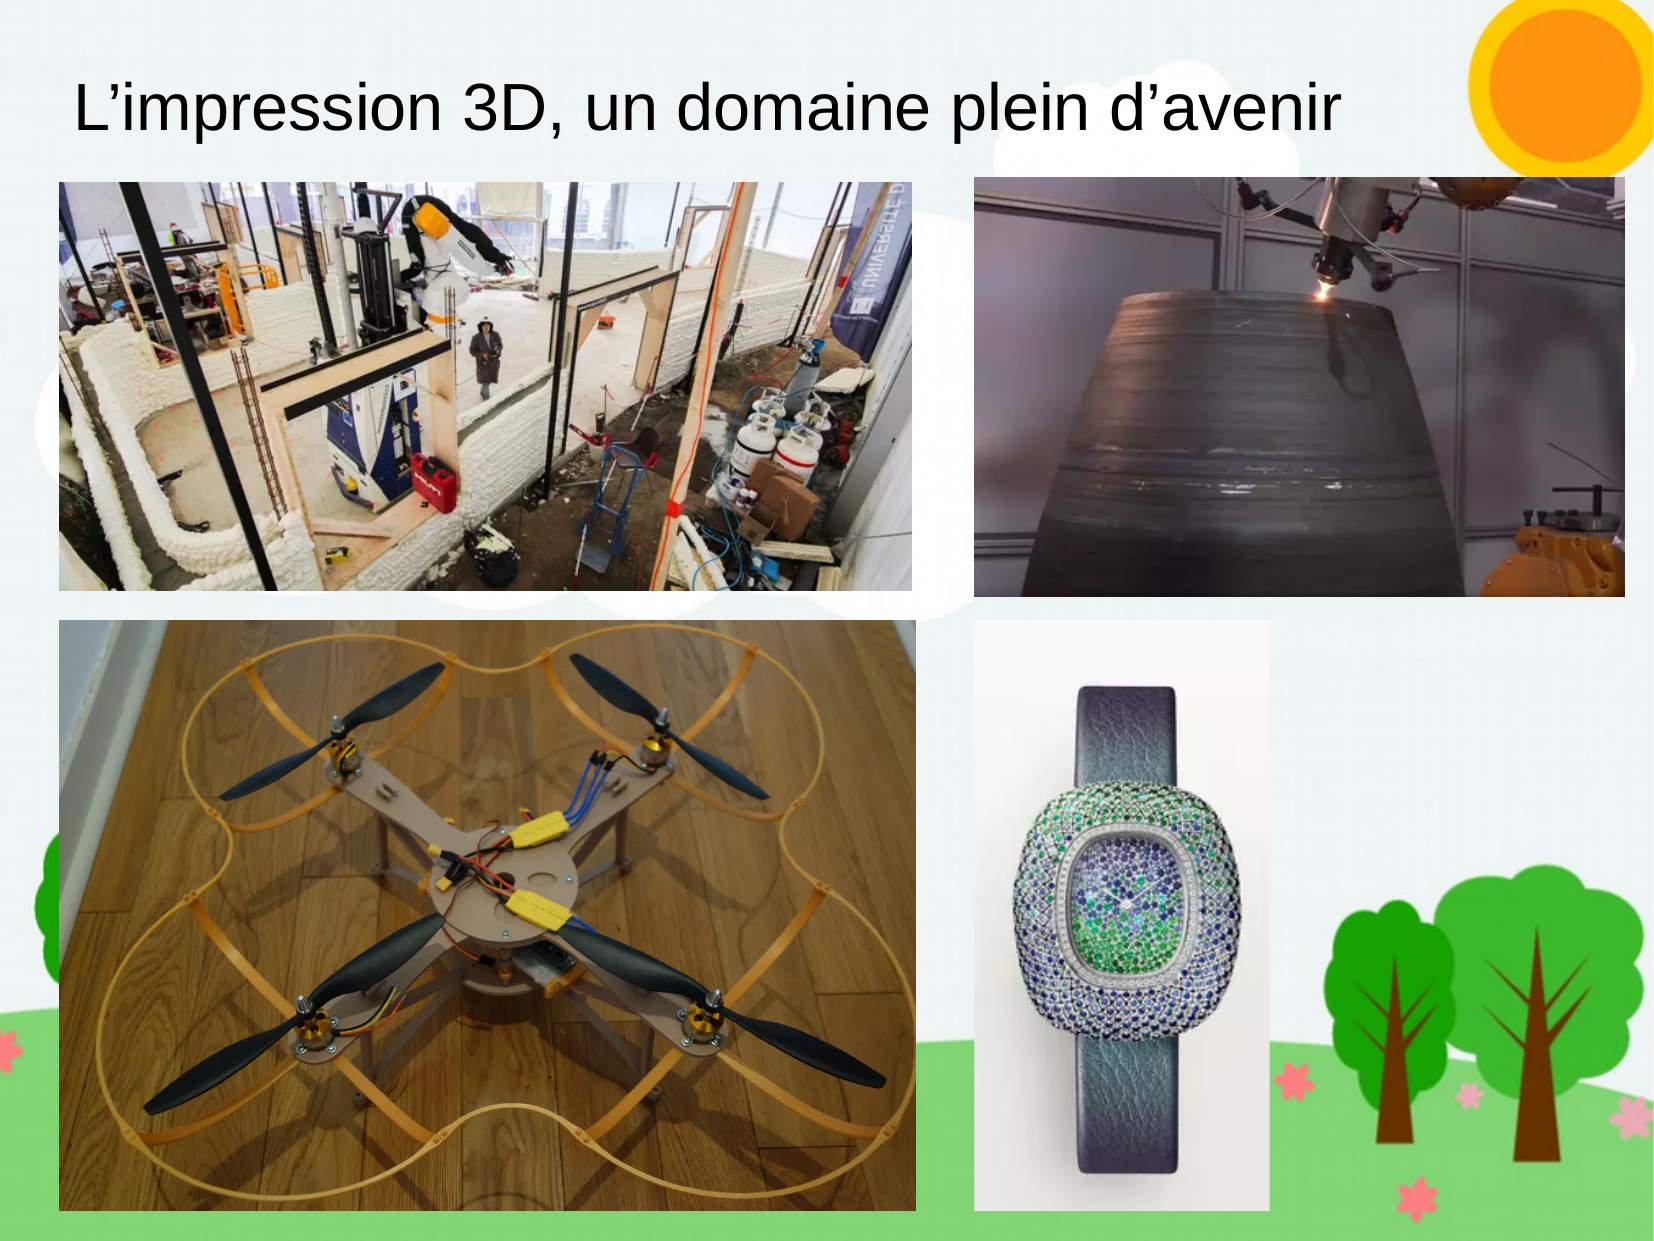

# L’impression 3D, un domaine plein d’avenir